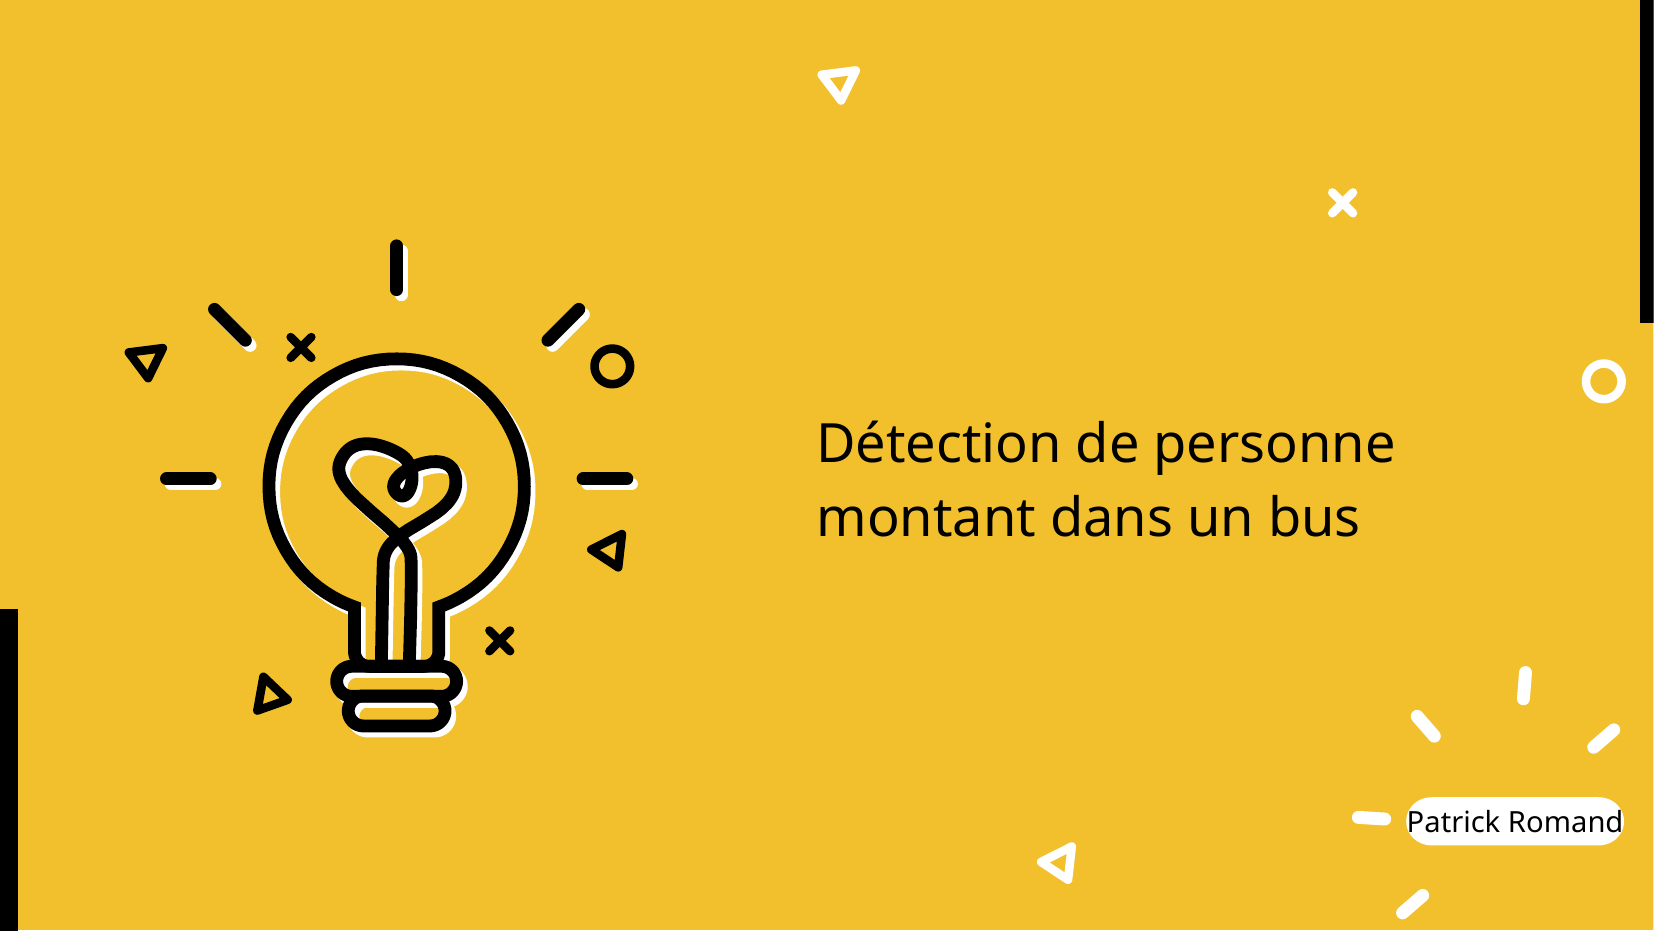

# Détection de personne montant dans un bus
Patrick Romand